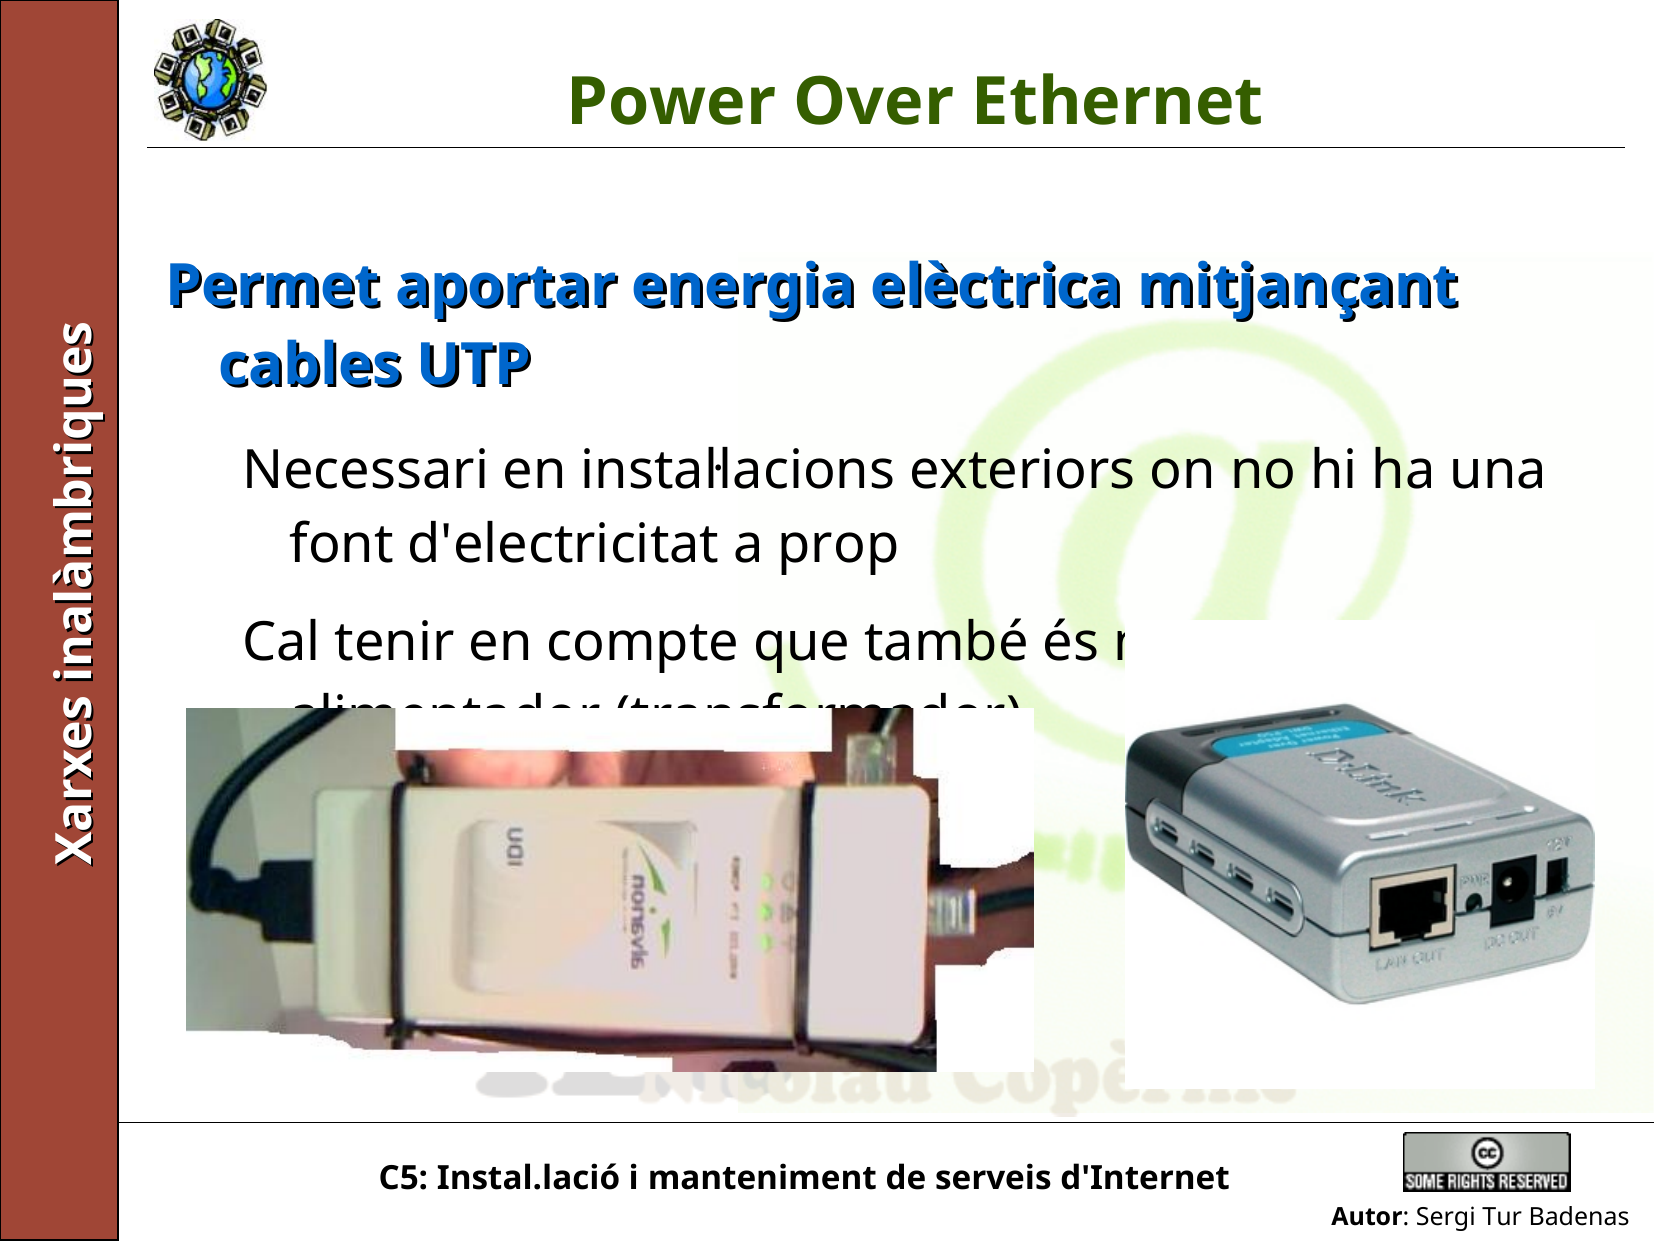

# Power Over Ethernet
Permet aportar energia elèctrica mitjançant cables UTP
Necessari en instal·lacions exteriors on no hi ha una font d'electricitat a prop
Cal tenir en compte que també és necessita un alimentador (transformador)